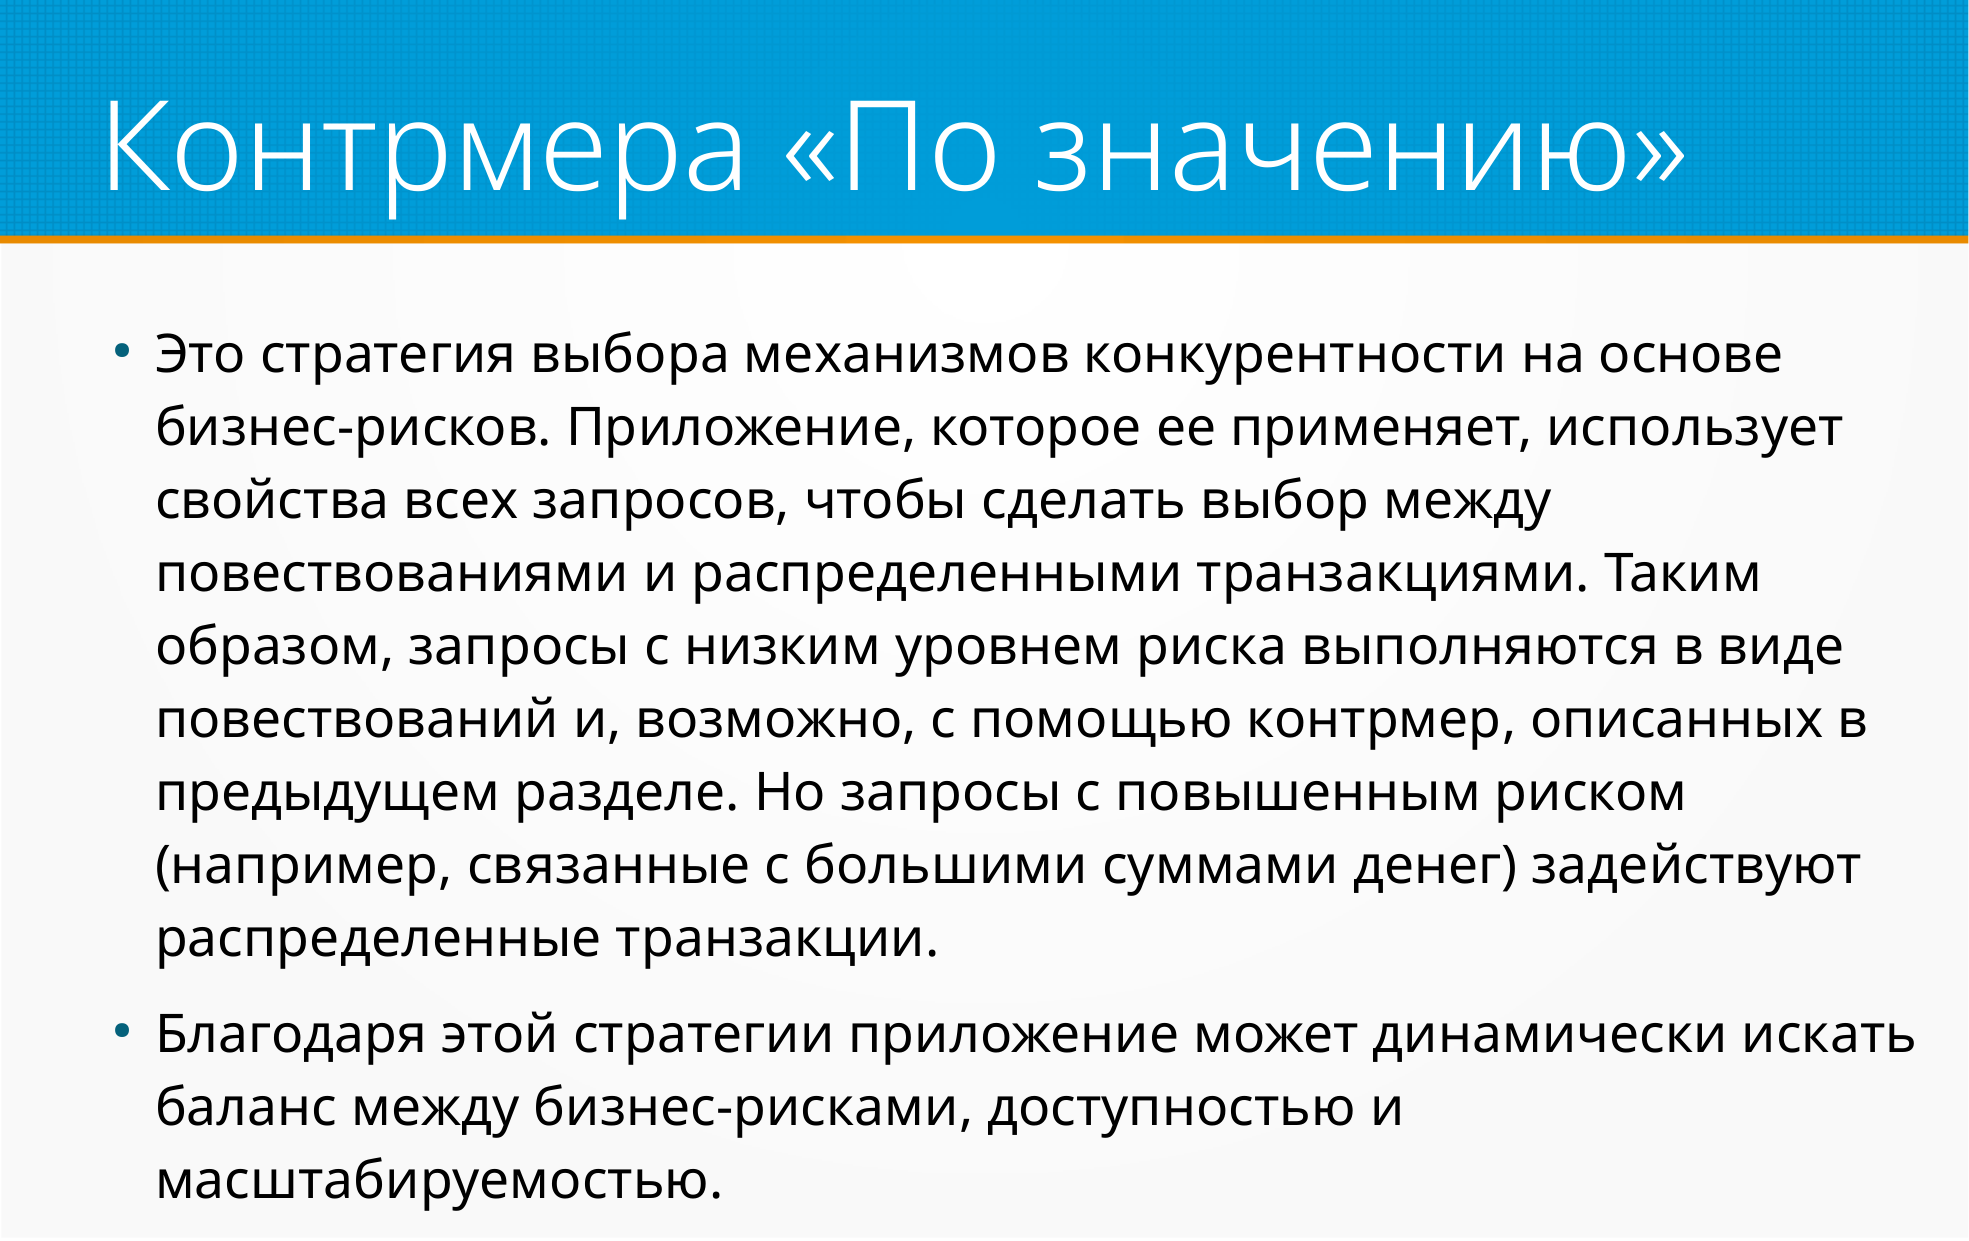

# Контрмера «По значению»
Это стратегия выбора механизмов конкурентности на основе бизнес-рисков. Приложение, которое ее применяет, использует свойства всех запросов, чтобы сделать выбор между повествованиями и распределенными транзакциями. Таким образом, запросы с низким уровнем риска выполняются в виде повествований и, возможно, с помощью контрмер, описанных в предыдущем разделе. Но запросы с повышенным риском (например, связанные с большими суммами денег) задействуют распределенные транзакции.
Благодаря этой стратегии приложение может динамически искать баланс между бизнес-рисками, доступностью и масштабируемостью.